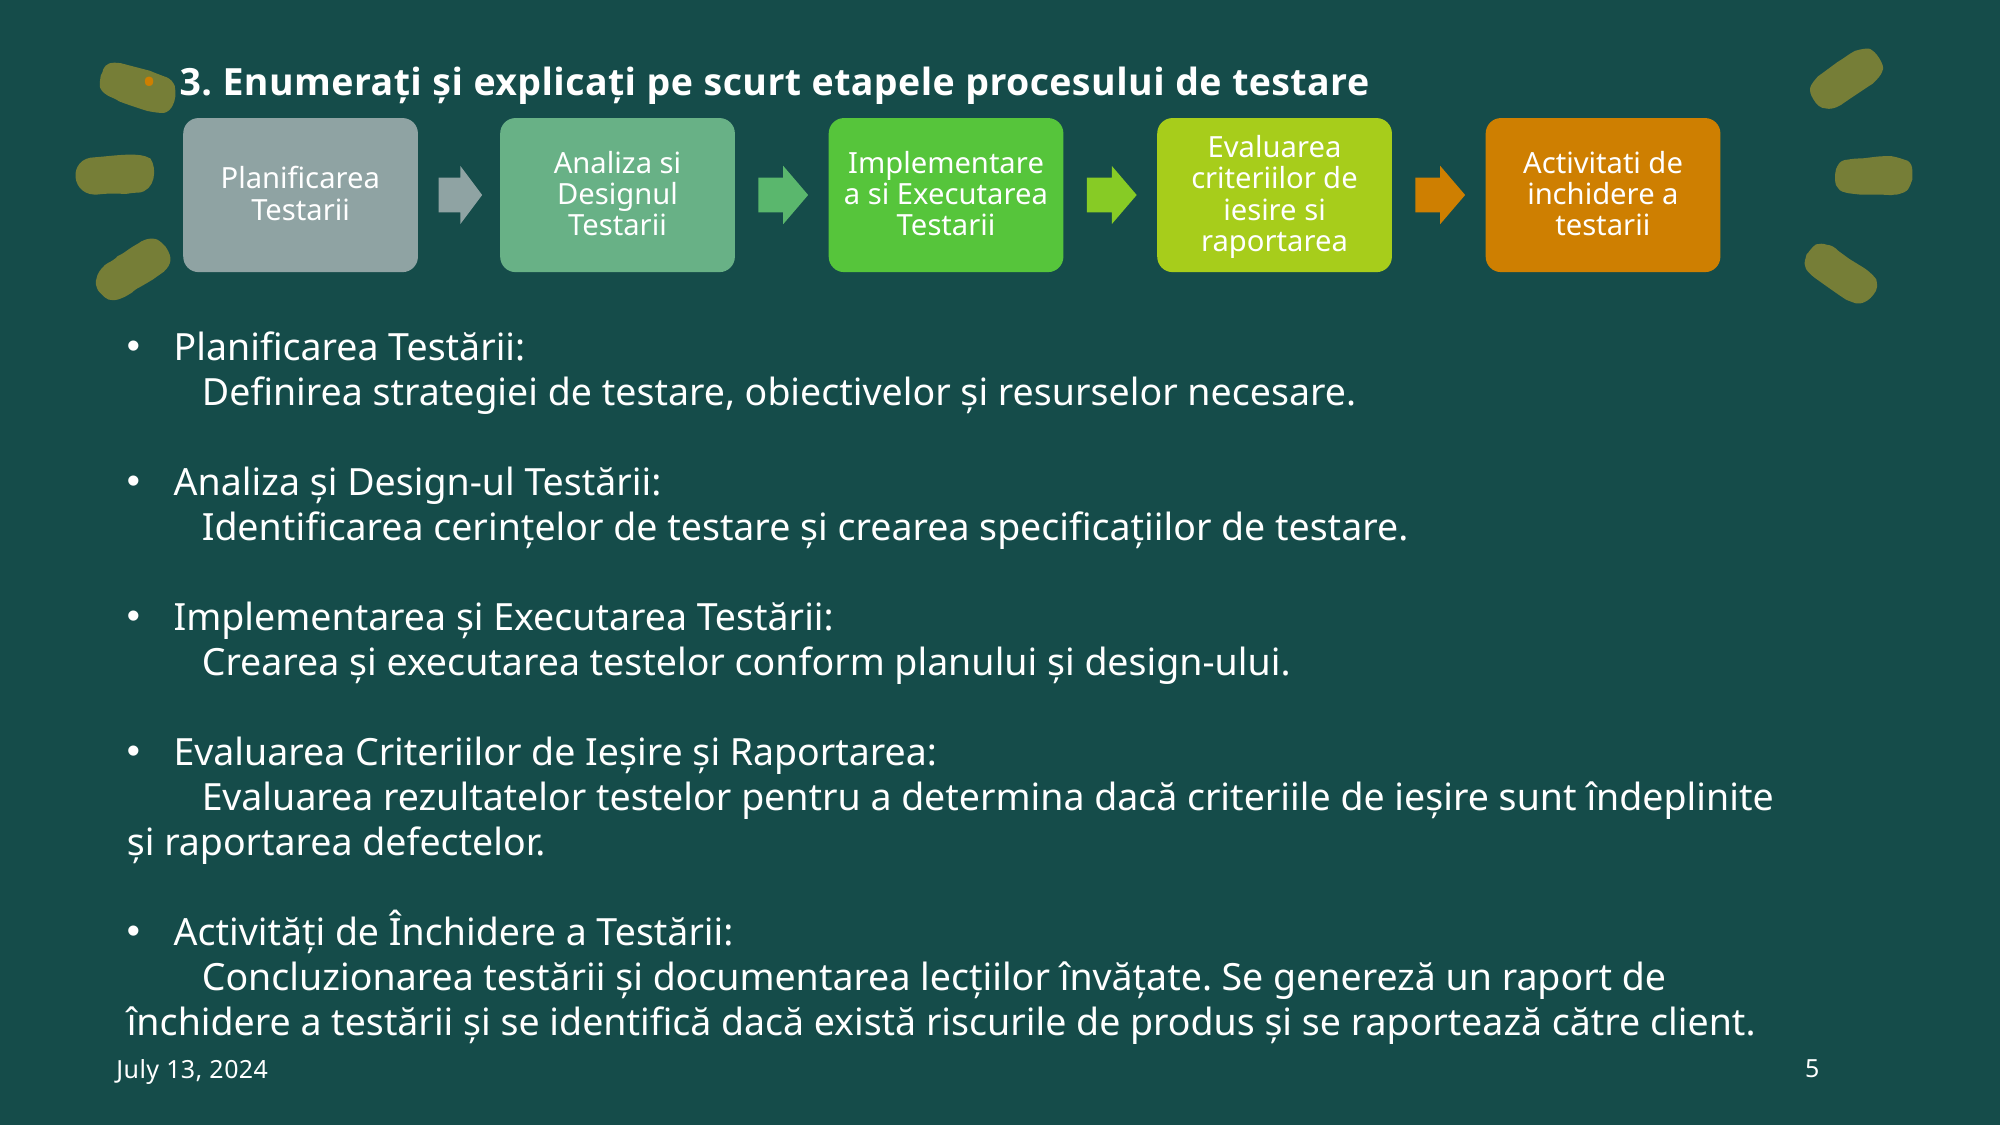

# 3. Enumerați și explicați pe scurt etapele procesului de testare
Planificarea Testarii
Analiza si Designul Testarii
Implementarea si Executarea Testarii
Evaluarea criteriilor de iesire si raportarea
Activitati de inchidere a testarii
Planificarea Testării:
	Definirea strategiei de testare, obiectivelor și resurselor necesare.
Analiza și Design-ul Testării:
	Identificarea cerințelor de testare și crearea specificațiilor de testare.
Implementarea și Executarea Testării:
	Crearea și executarea testelor conform planului și design-ului.
Evaluarea Criteriilor de Ieșire și Raportarea:
	Evaluarea rezultatelor testelor pentru a determina dacă criteriile de ieșire sunt îndeplinite și raportarea defectelor.
Activități de Închidere a Testării:
	Concluzionarea testării și documentarea lecțiilor învățate. Se genereză un raport de închidere a testării și se identifică dacă există riscurile de produs și se raportează către client.
July 13, 2024
5